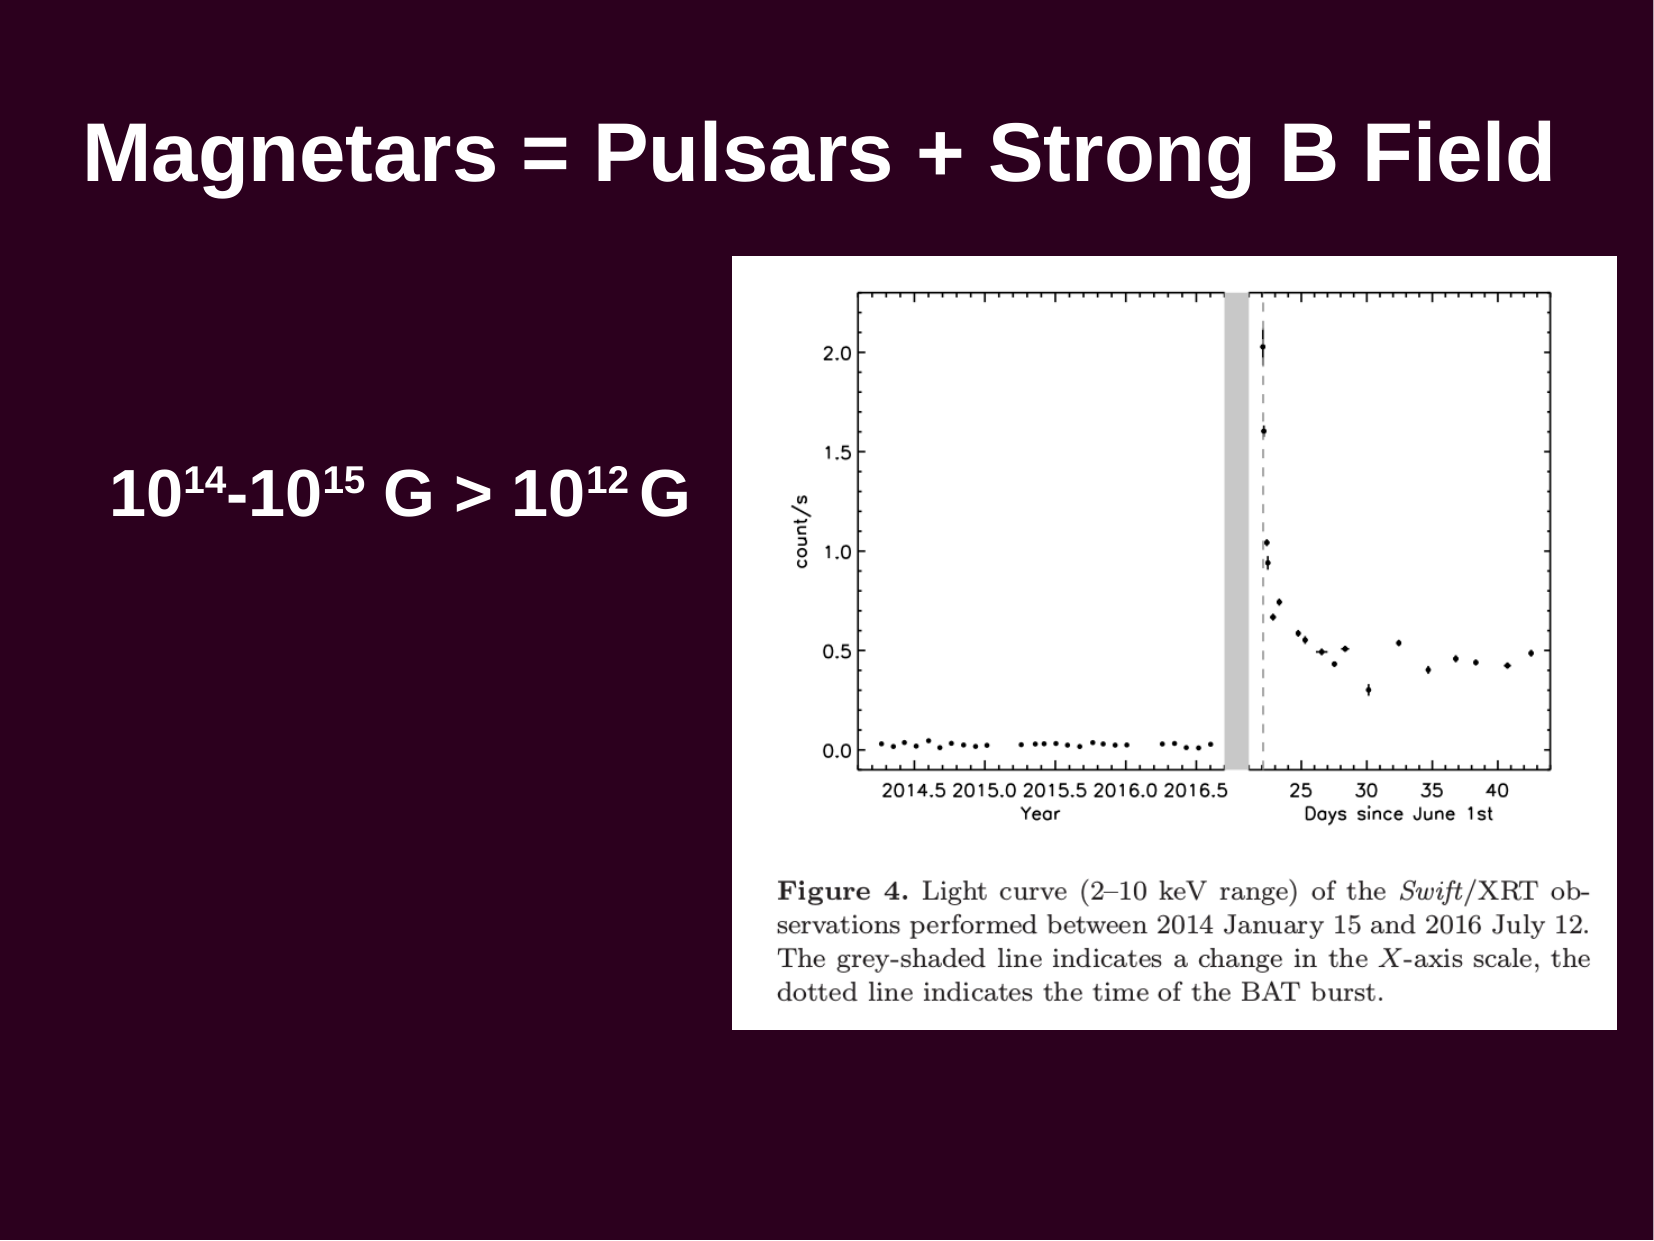

# Magnetars = Pulsars + Strong B Field
1014-1015 G > 1012 G